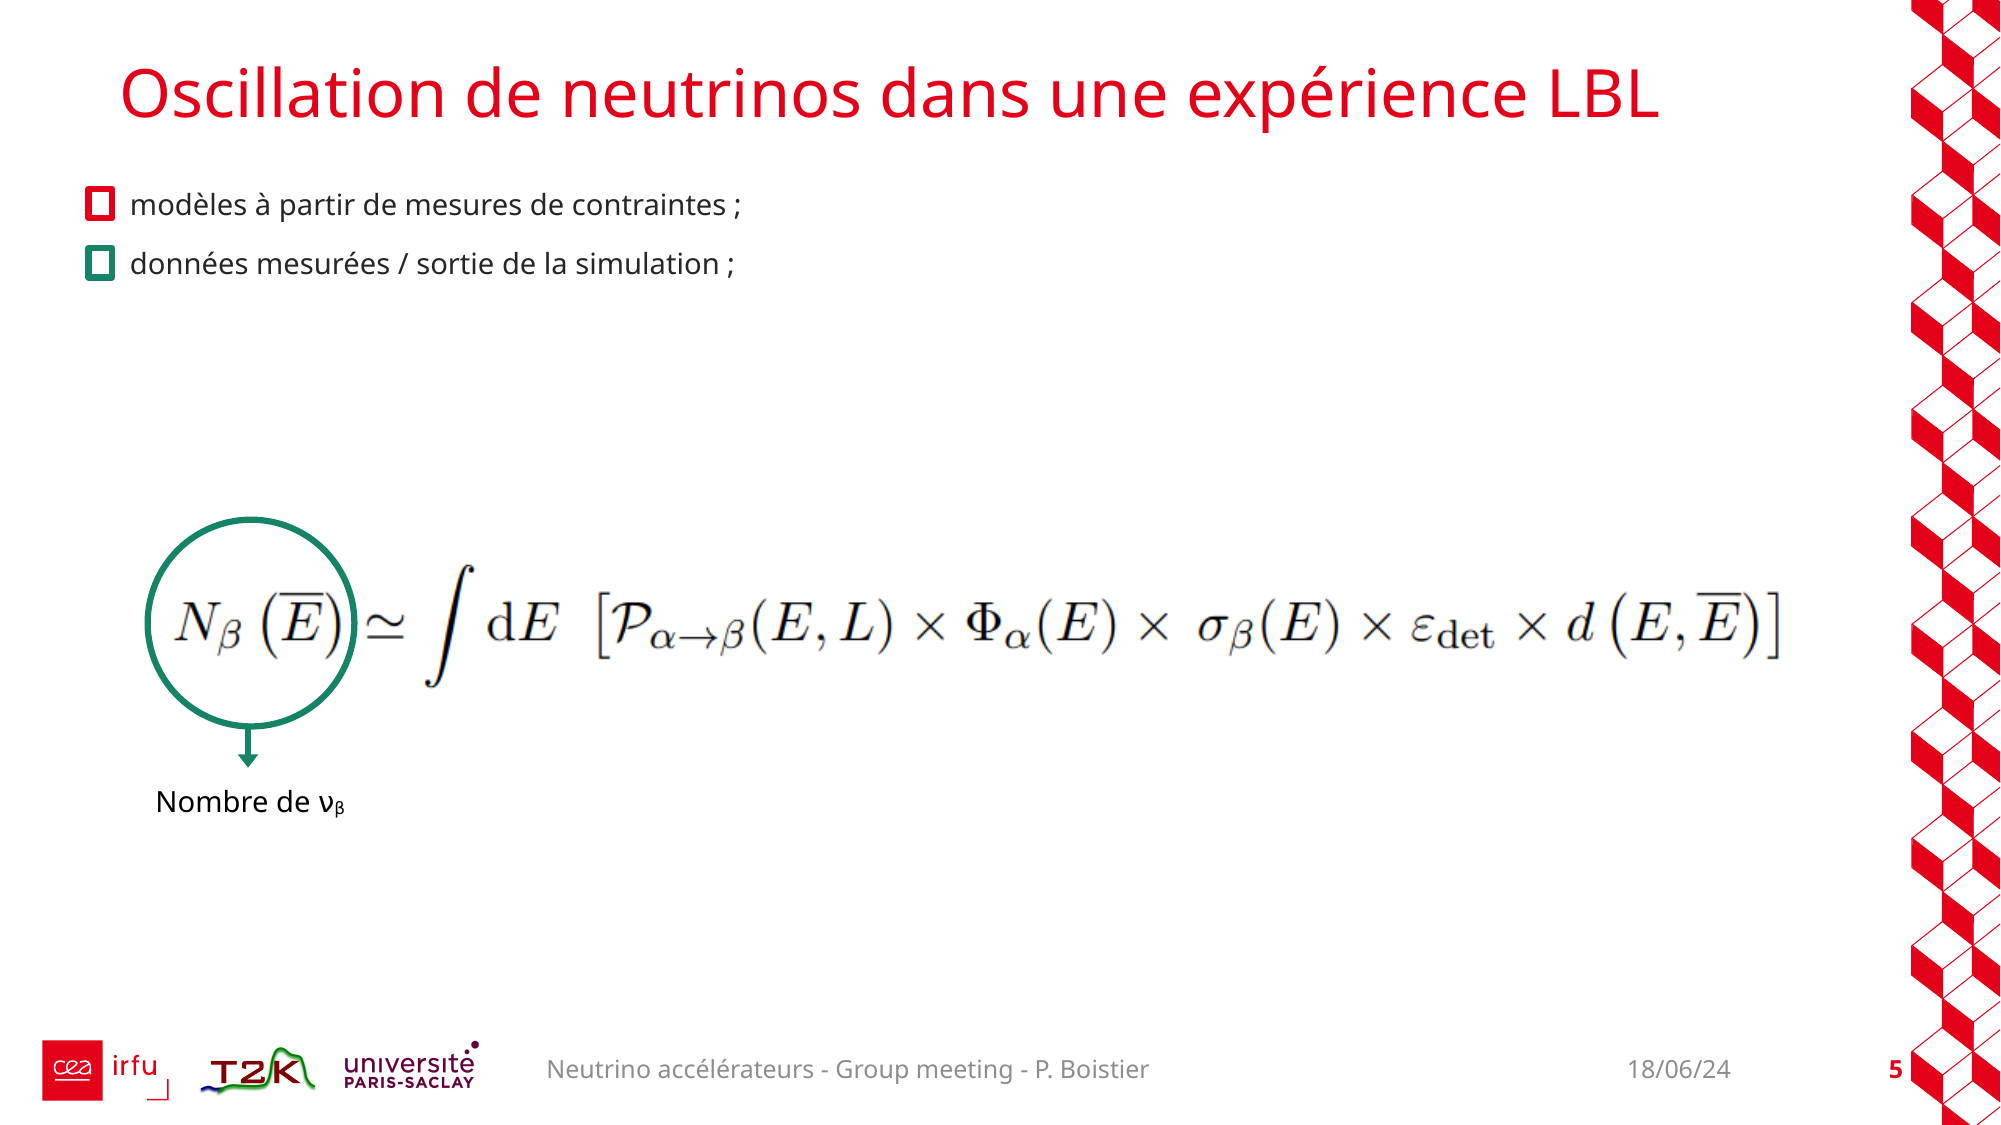

# Oscillation de neutrinos dans une expérience LBL
modèles à partir de mesures de contraintes ;
données mesurées / sortie de la simulation ;
Nombre de νβ
Neutrino accélérateurs - Group meeting - P. Boistier
18/06/24
5